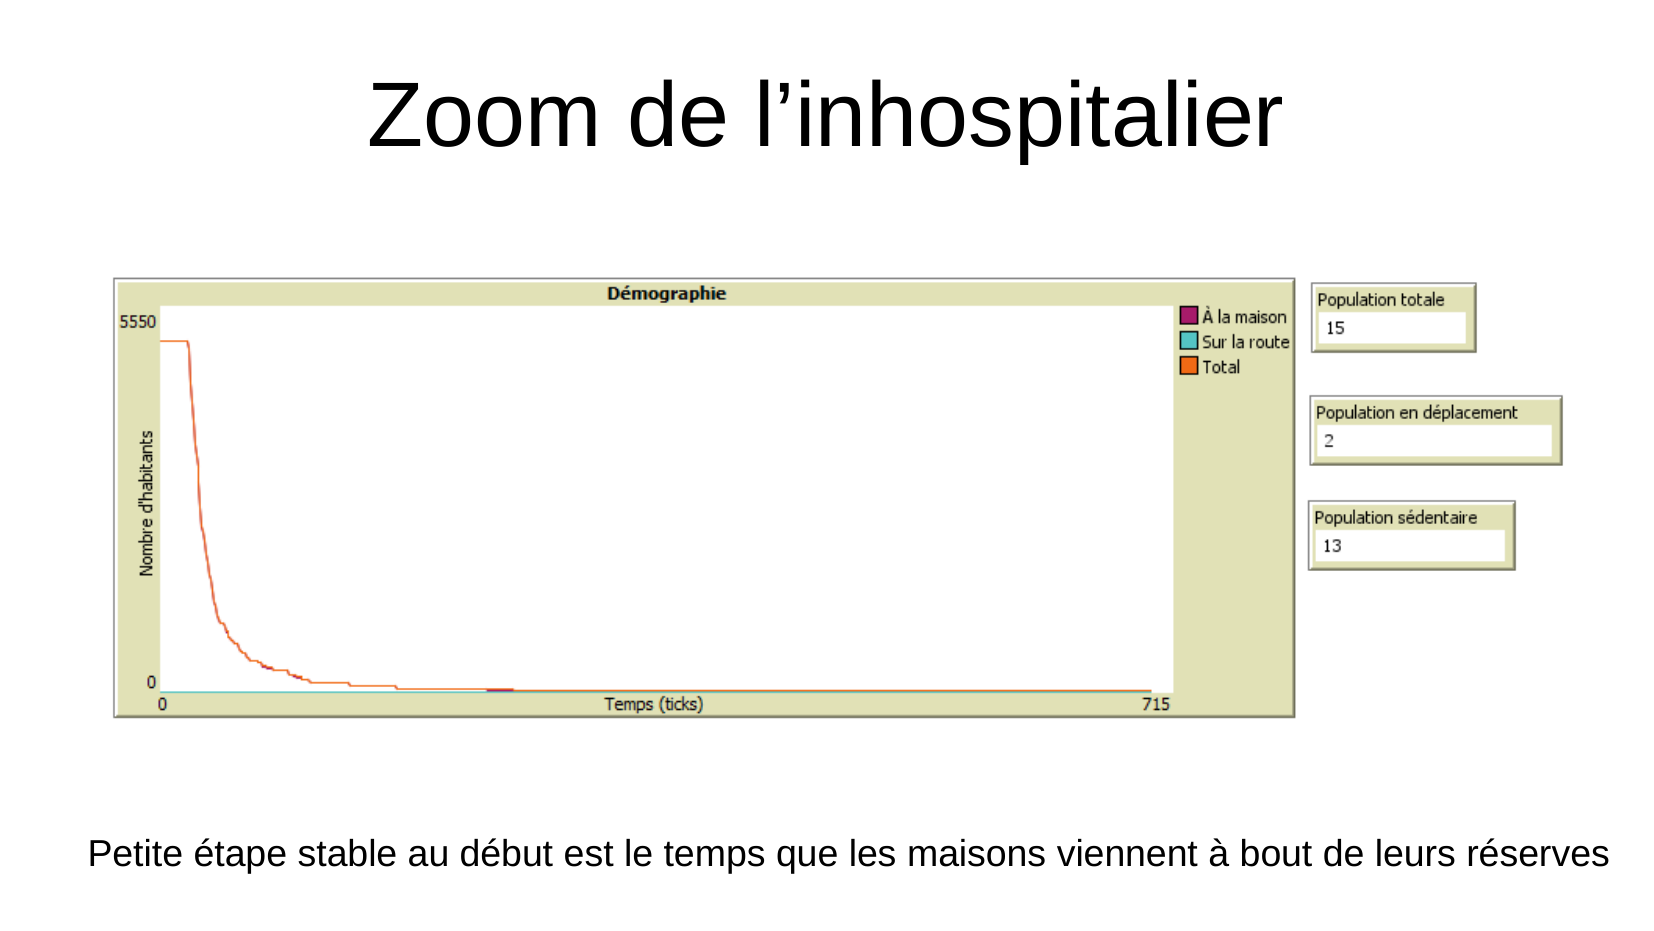

# Zoom de l’inhospitalier
Petite étape stable au début est le temps que les maisons viennent à bout de leurs réserves